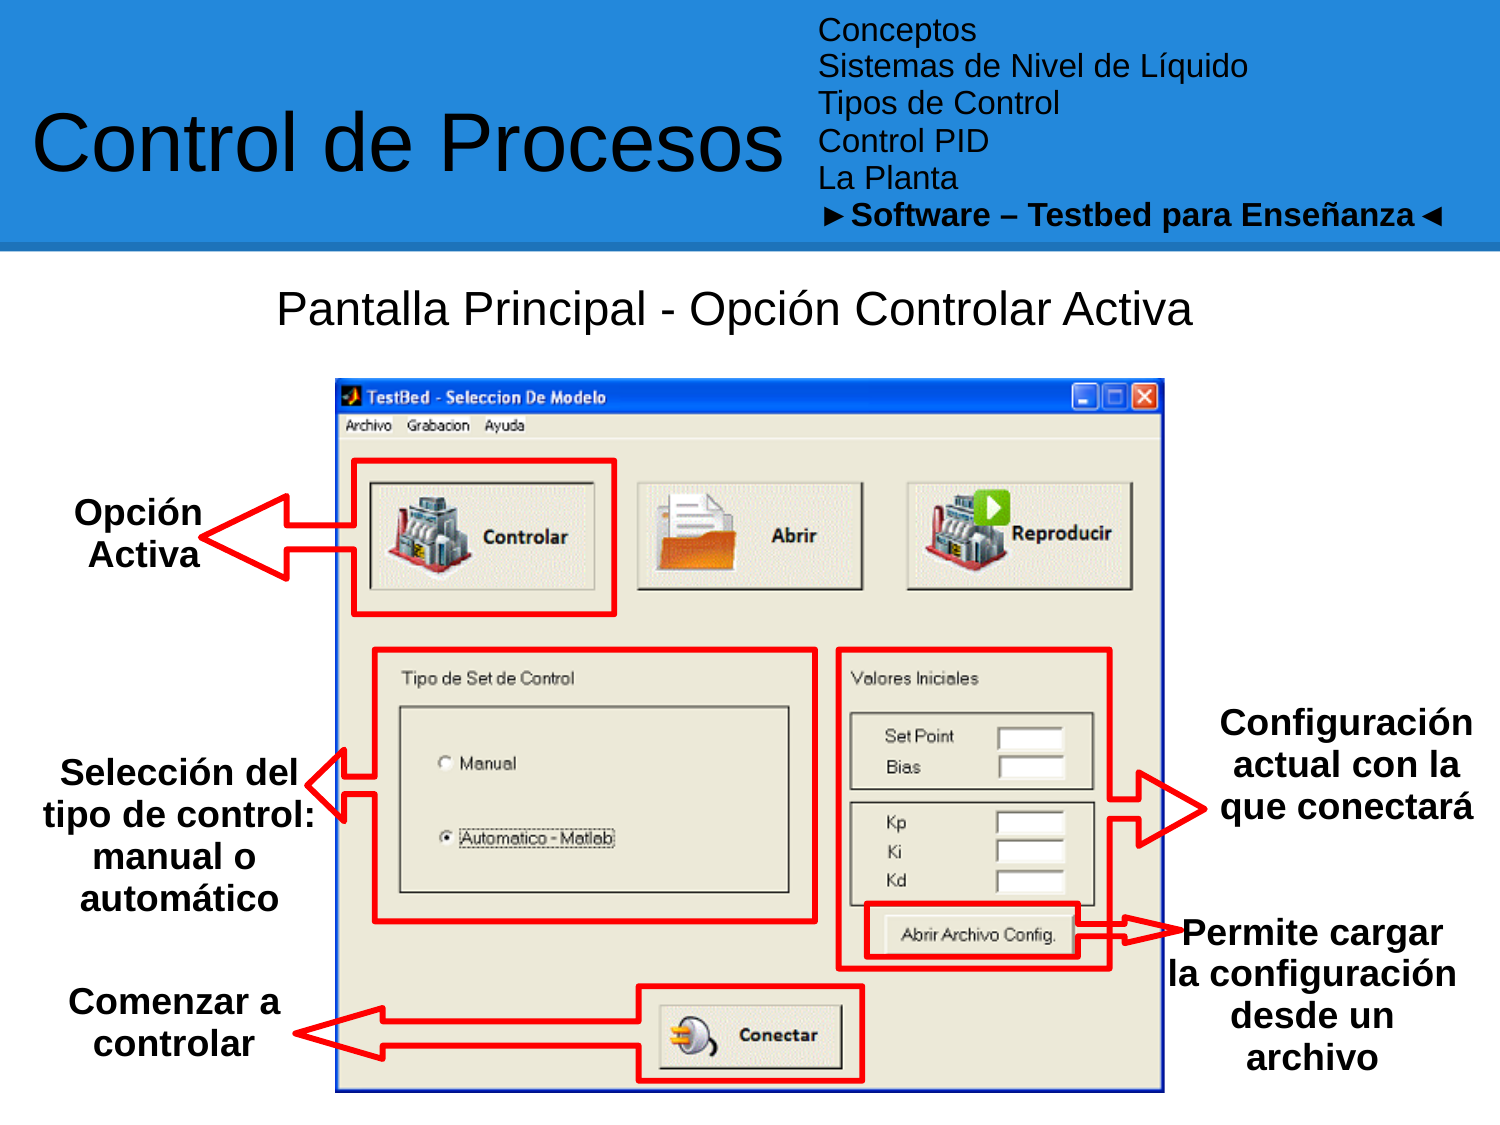

Conceptos
Sistemas de Nivel de Líquido
Tipos de Control
Control PID
La Planta
►Software – Testbed para Enseñanza◄
Control de Procesos
# Pantalla Principal - Opción Controlar Activa
Opción
 Activa
Configuración
actual con la
que conectará
Selección del
tipo de control:
manual o
automático
Permite cargar
la configuración
desde un archivo
Comenzar a
controlar